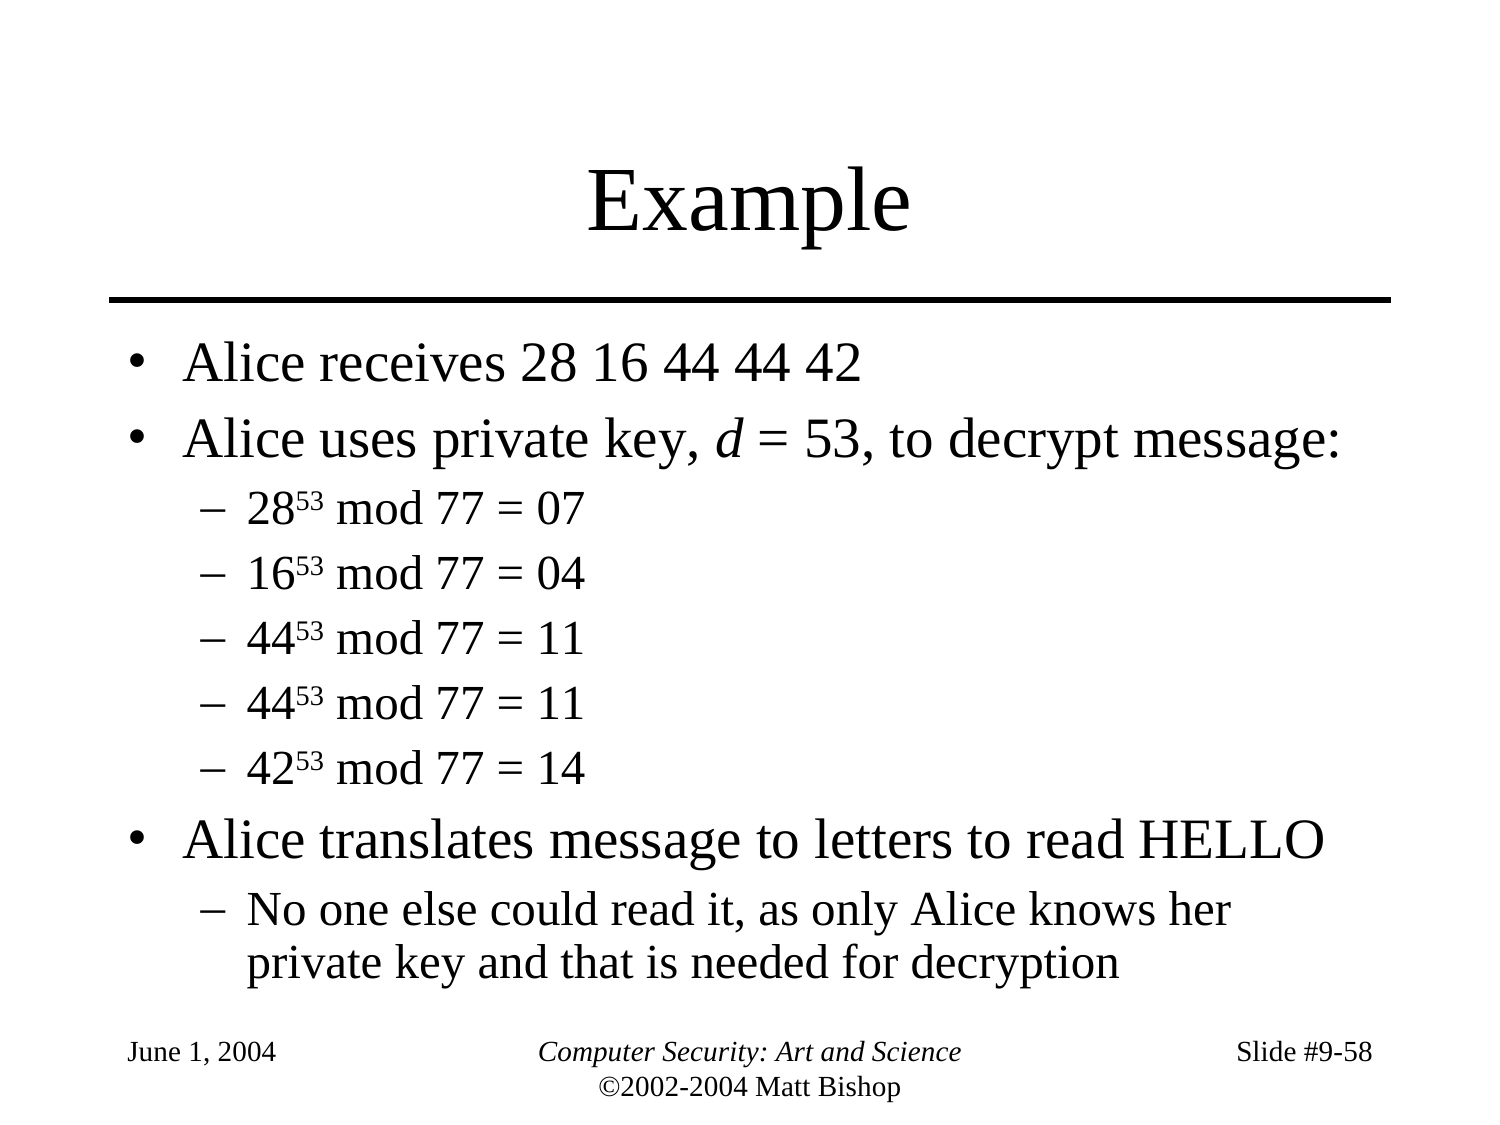

# Example
Alice receives 28 16 44 44 42
Alice uses private key, d = 53, to decrypt message:
2853 mod 77 = 07
1653 mod 77 = 04
4453 mod 77 = 11
4453 mod 77 = 11
4253 mod 77 = 14
Alice translates message to letters to read HELLO
No one else could read it, as only Alice knows her private key and that is needed for decryption
June 1, 2004
Computer Security: Art and Science
58